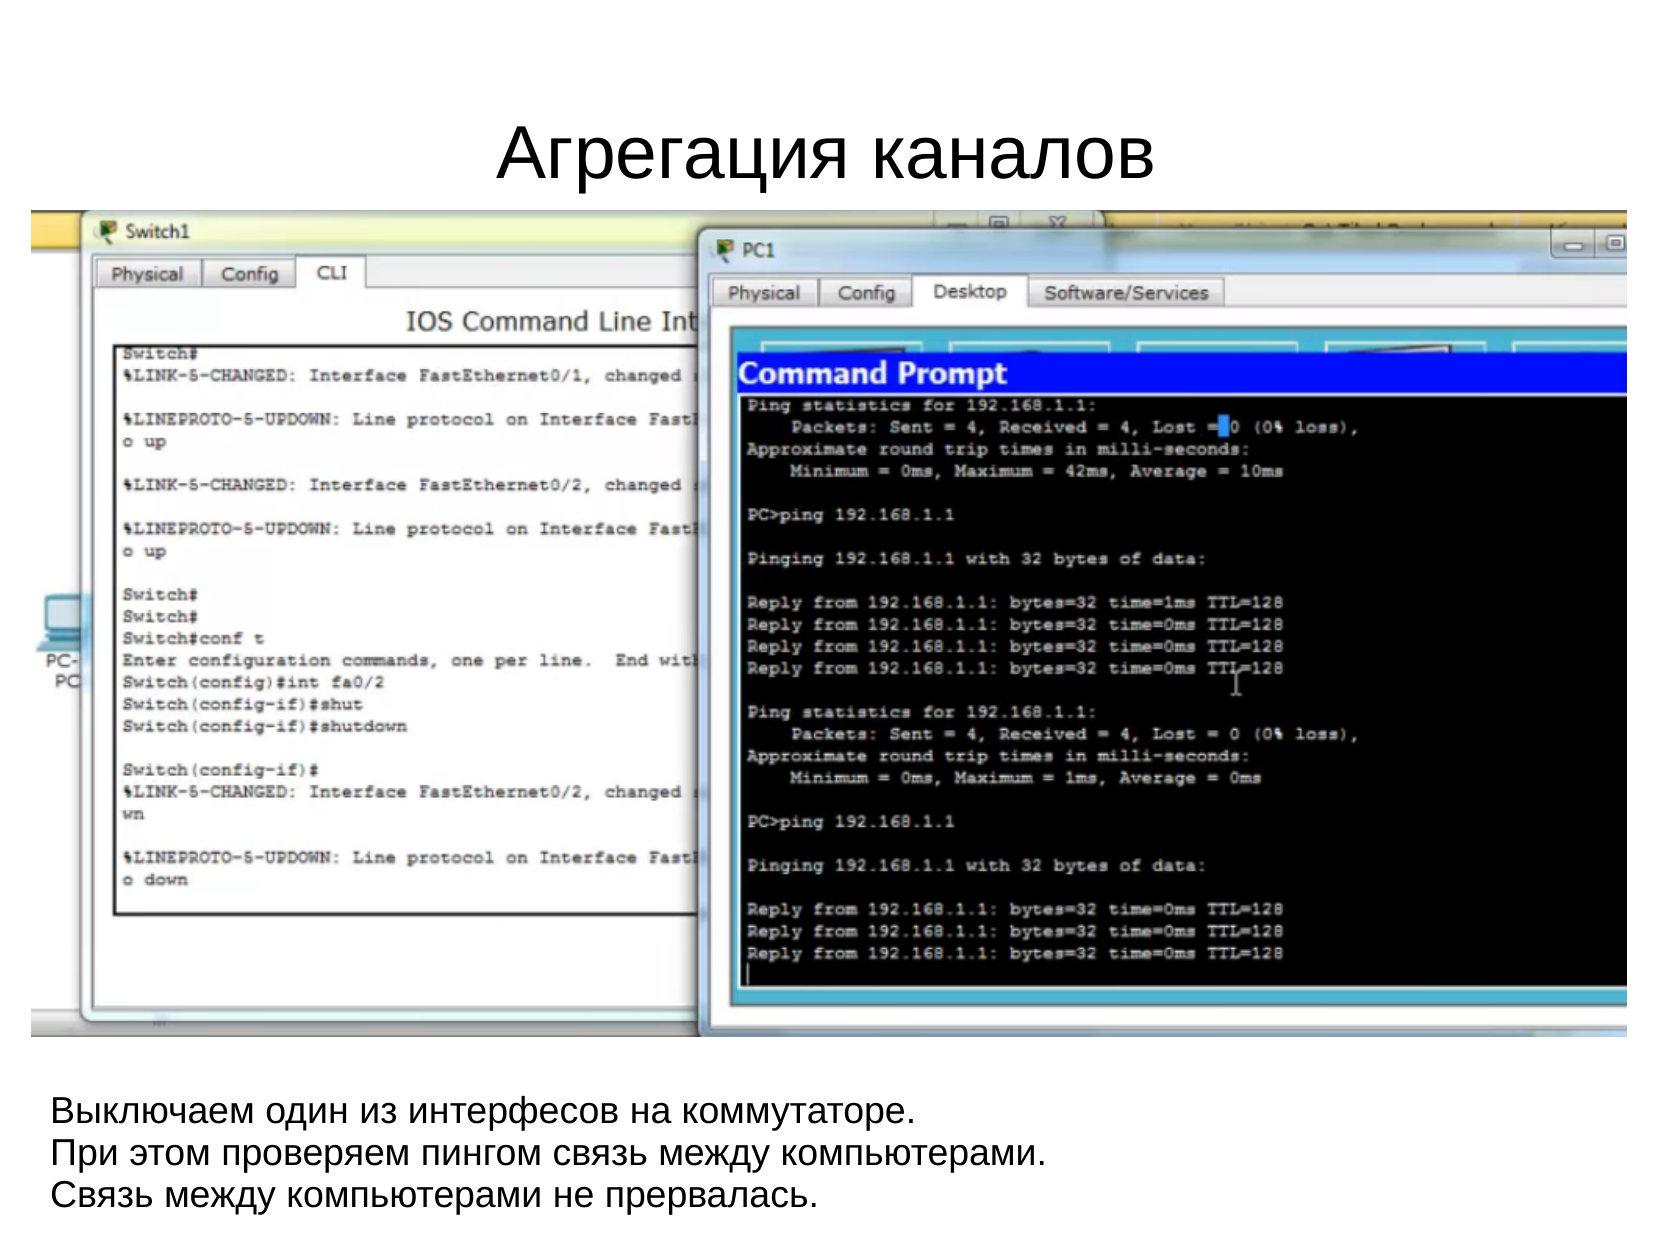

# Агрегация каналов
Выключаем один из интерфесов на коммутаторе.
При этом проверяем пингом связь между компьютерами.
Связь между компьютерами не прервалась.